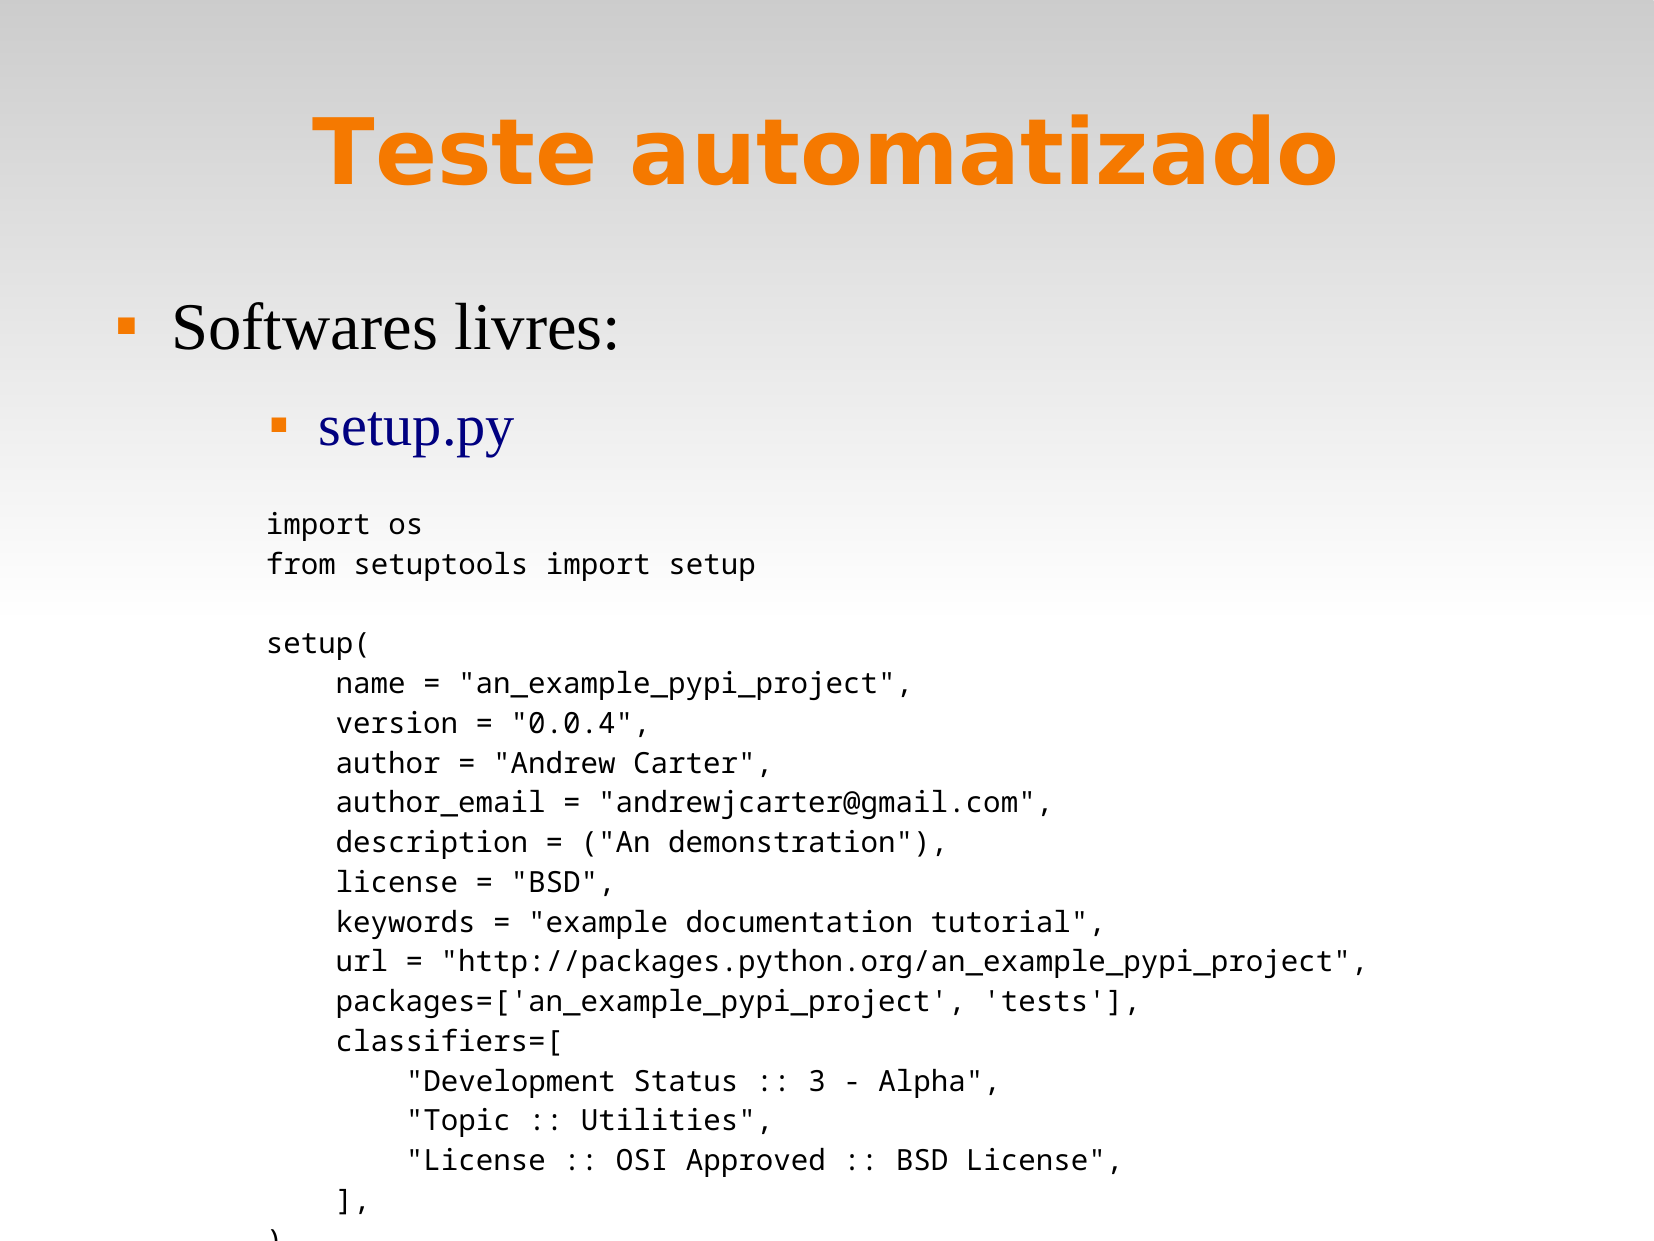

# Teste automatizado
Softwares livres:
setup.py
import os
from setuptools import setup
setup(
 name = "an_example_pypi_project",
 version = "0.0.4",
 author = "Andrew Carter",
 author_email = "andrewjcarter@gmail.com",
 description = ("An demonstration"),
 license = "BSD",
 keywords = "example documentation tutorial",
 url = "http://packages.python.org/an_example_pypi_project",
 packages=['an_example_pypi_project', 'tests'],
 classifiers=[
 "Development Status :: 3 - Alpha",
 "Topic :: Utilities",
 "License :: OSI Approved :: BSD License",
 ],
)